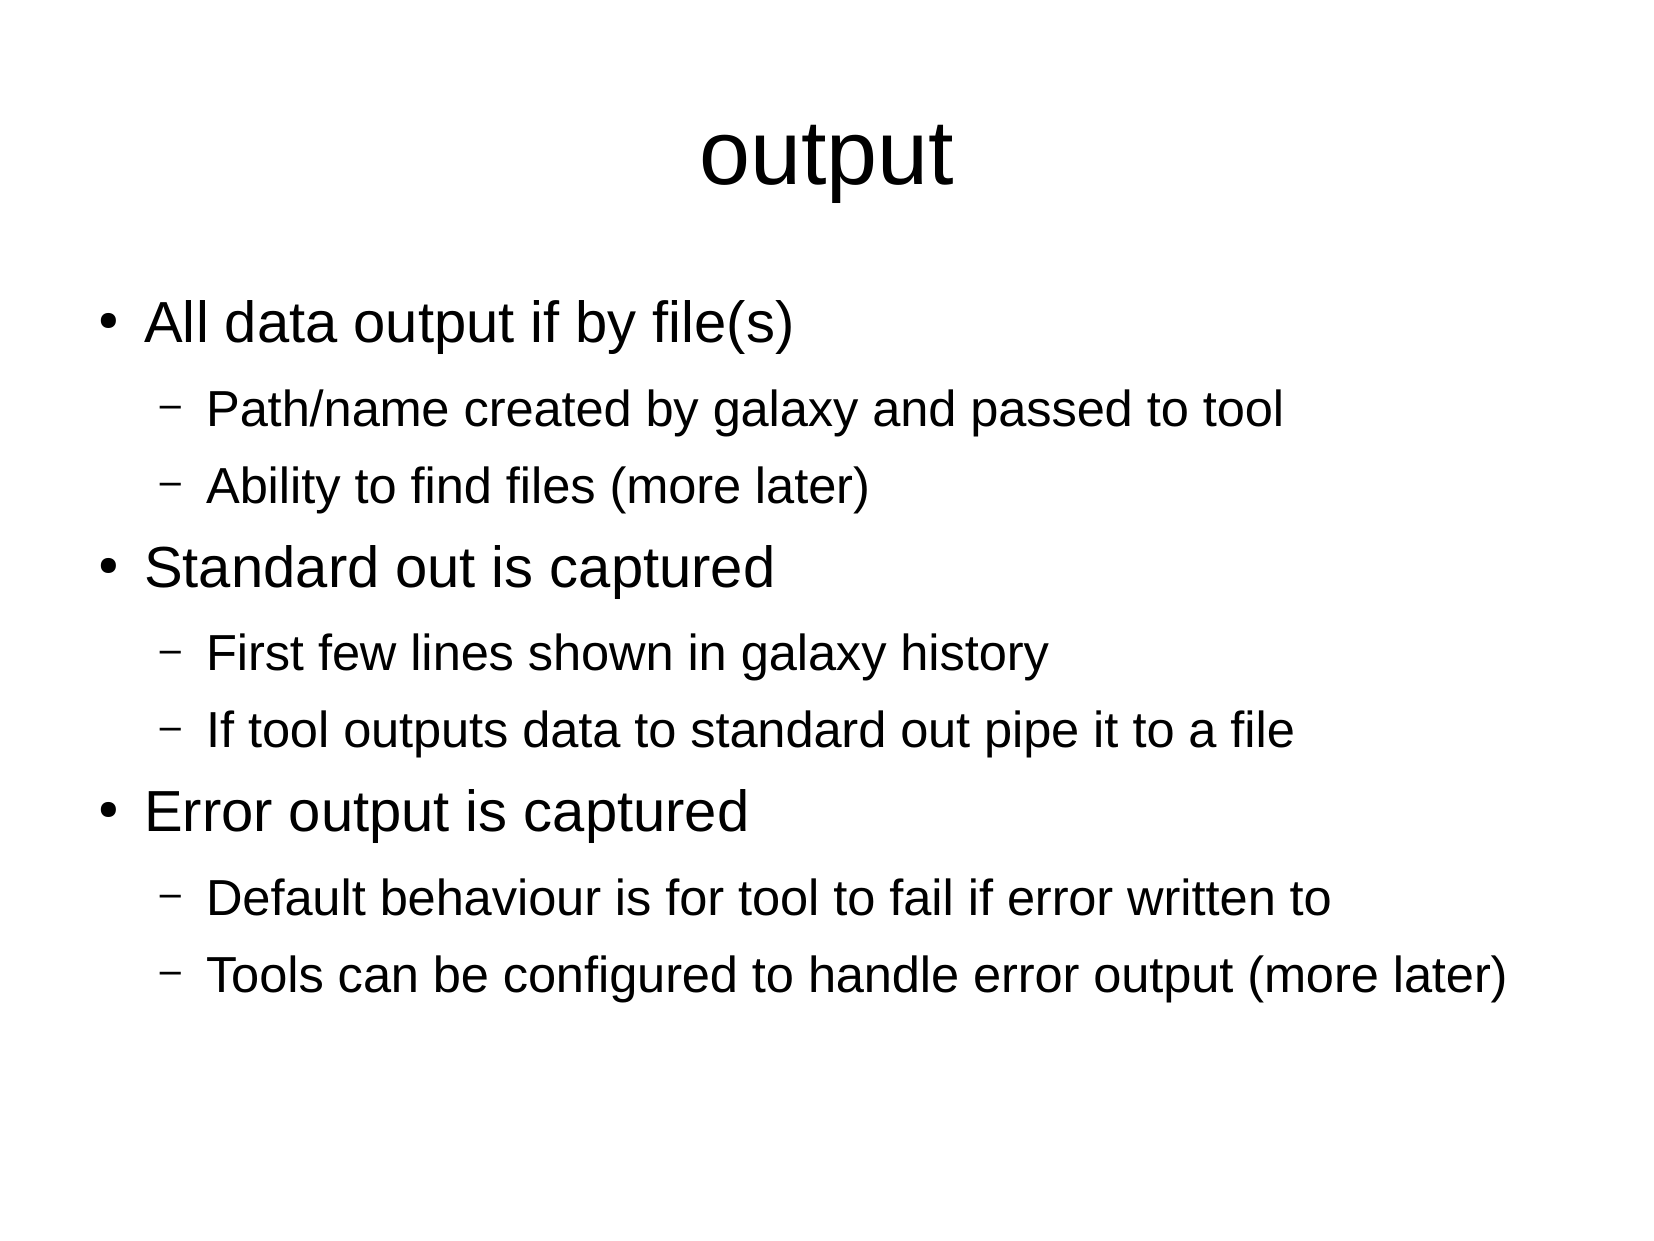

# output
All data output if by file(s)
Path/name created by galaxy and passed to tool
Ability to find files (more later)
Standard out is captured
First few lines shown in galaxy history
If tool outputs data to standard out pipe it to a file
Error output is captured
Default behaviour is for tool to fail if error written to
Tools can be configured to handle error output (more later)